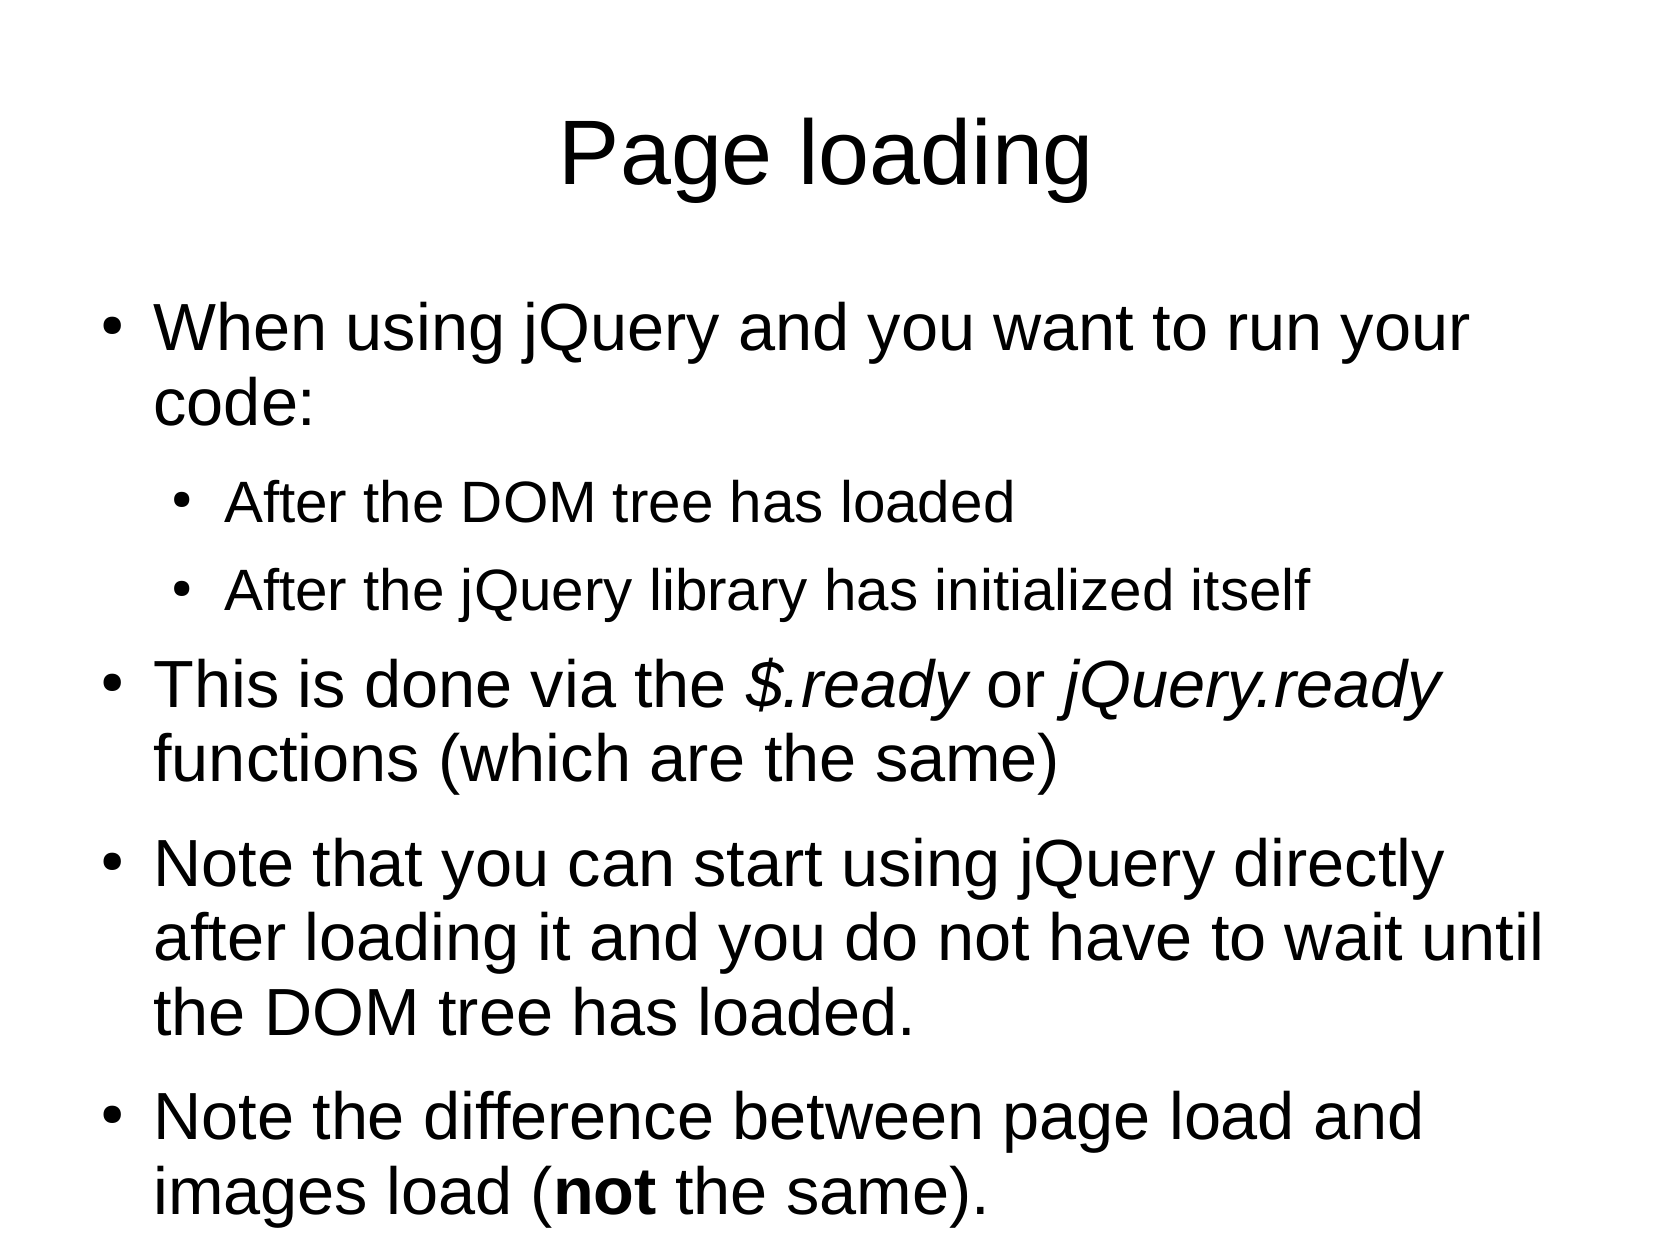

# Page loading
When using jQuery and you want to run your code:
After the DOM tree has loaded
After the jQuery library has initialized itself
This is done via the $.ready or jQuery.ready functions (which are the same)
Note that you can start using jQuery directly after loading it and you do not have to wait until the DOM tree has loaded.
Note the difference between page load and images load (not the same).